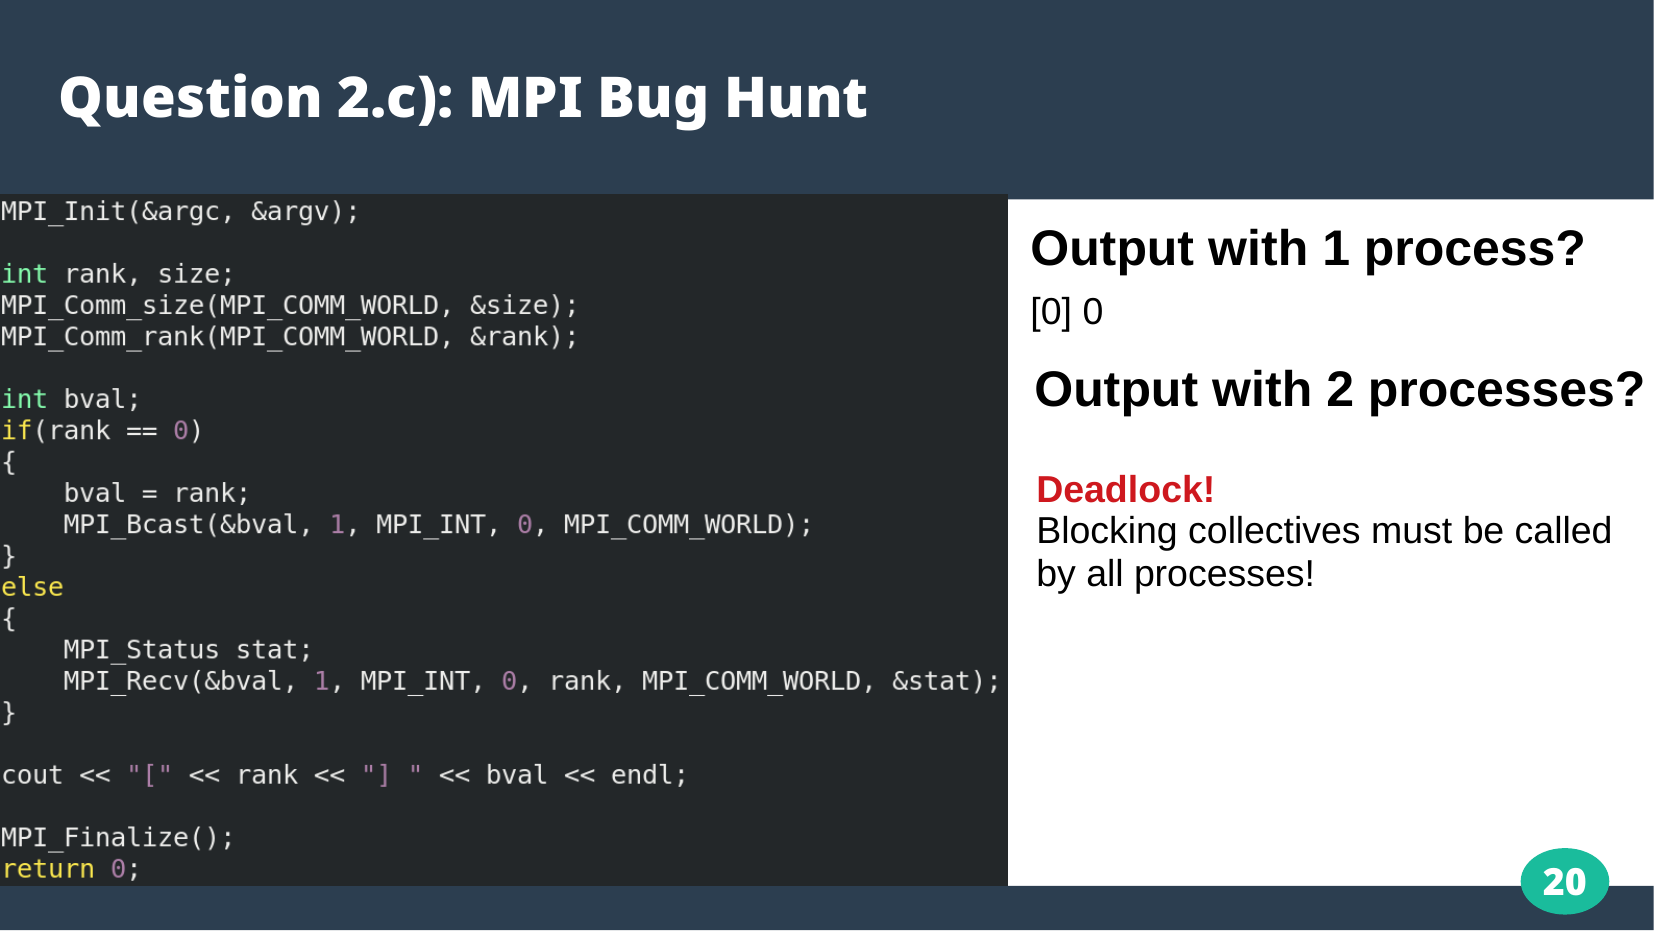

# Question 2.c): MPI Bug Hunt
Output with 1 process?
[0] 0
Output with 2 processes?
Deadlock!
Blocking collectives must be called by all processes!
20